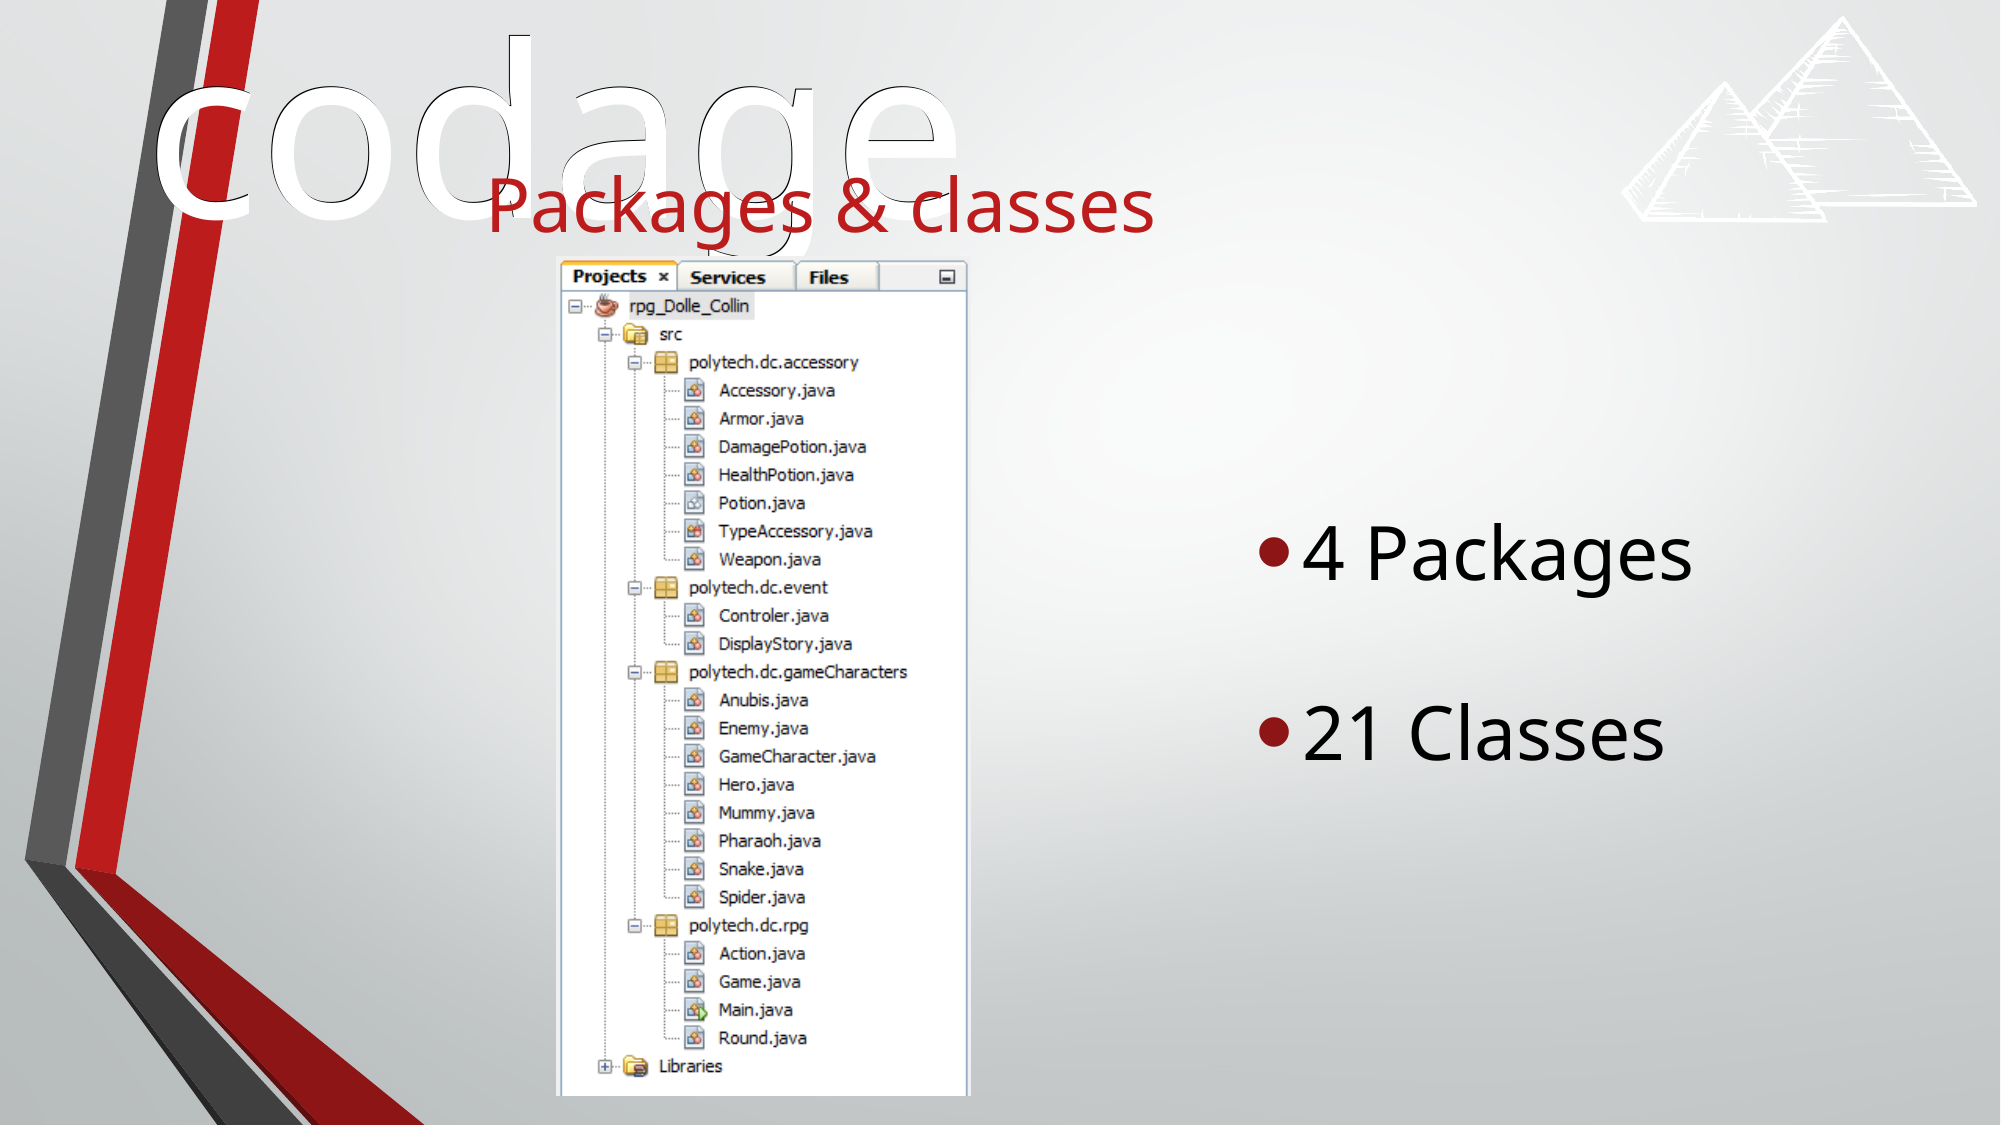

# codage
Packages & classes
4 Packages
21 Classes